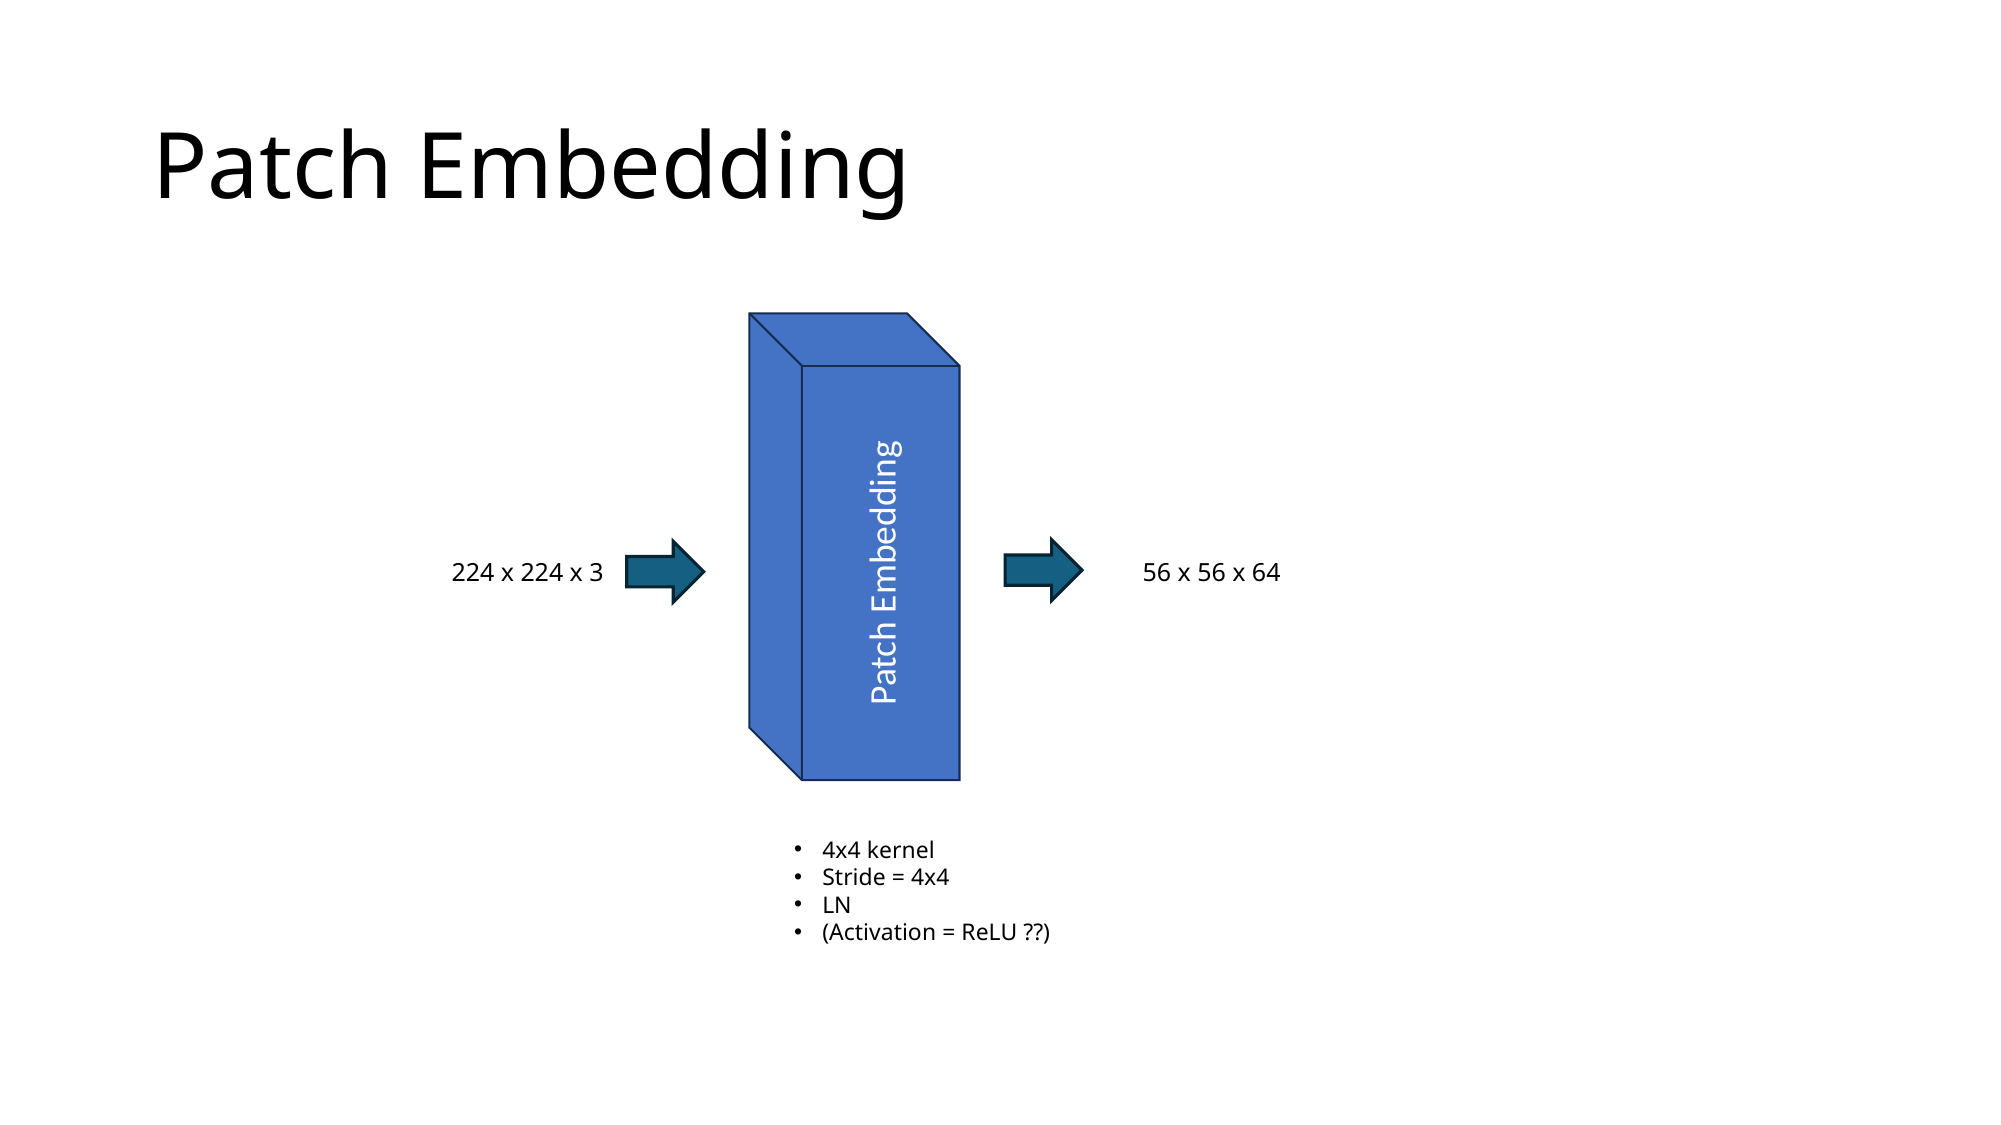

# Patch Embedding
Patch Embedding
224 x 224 x 3
56 x 56 x 64
4x4 kernel
Stride = 4x4
LN
(Activation = ReLU ??)